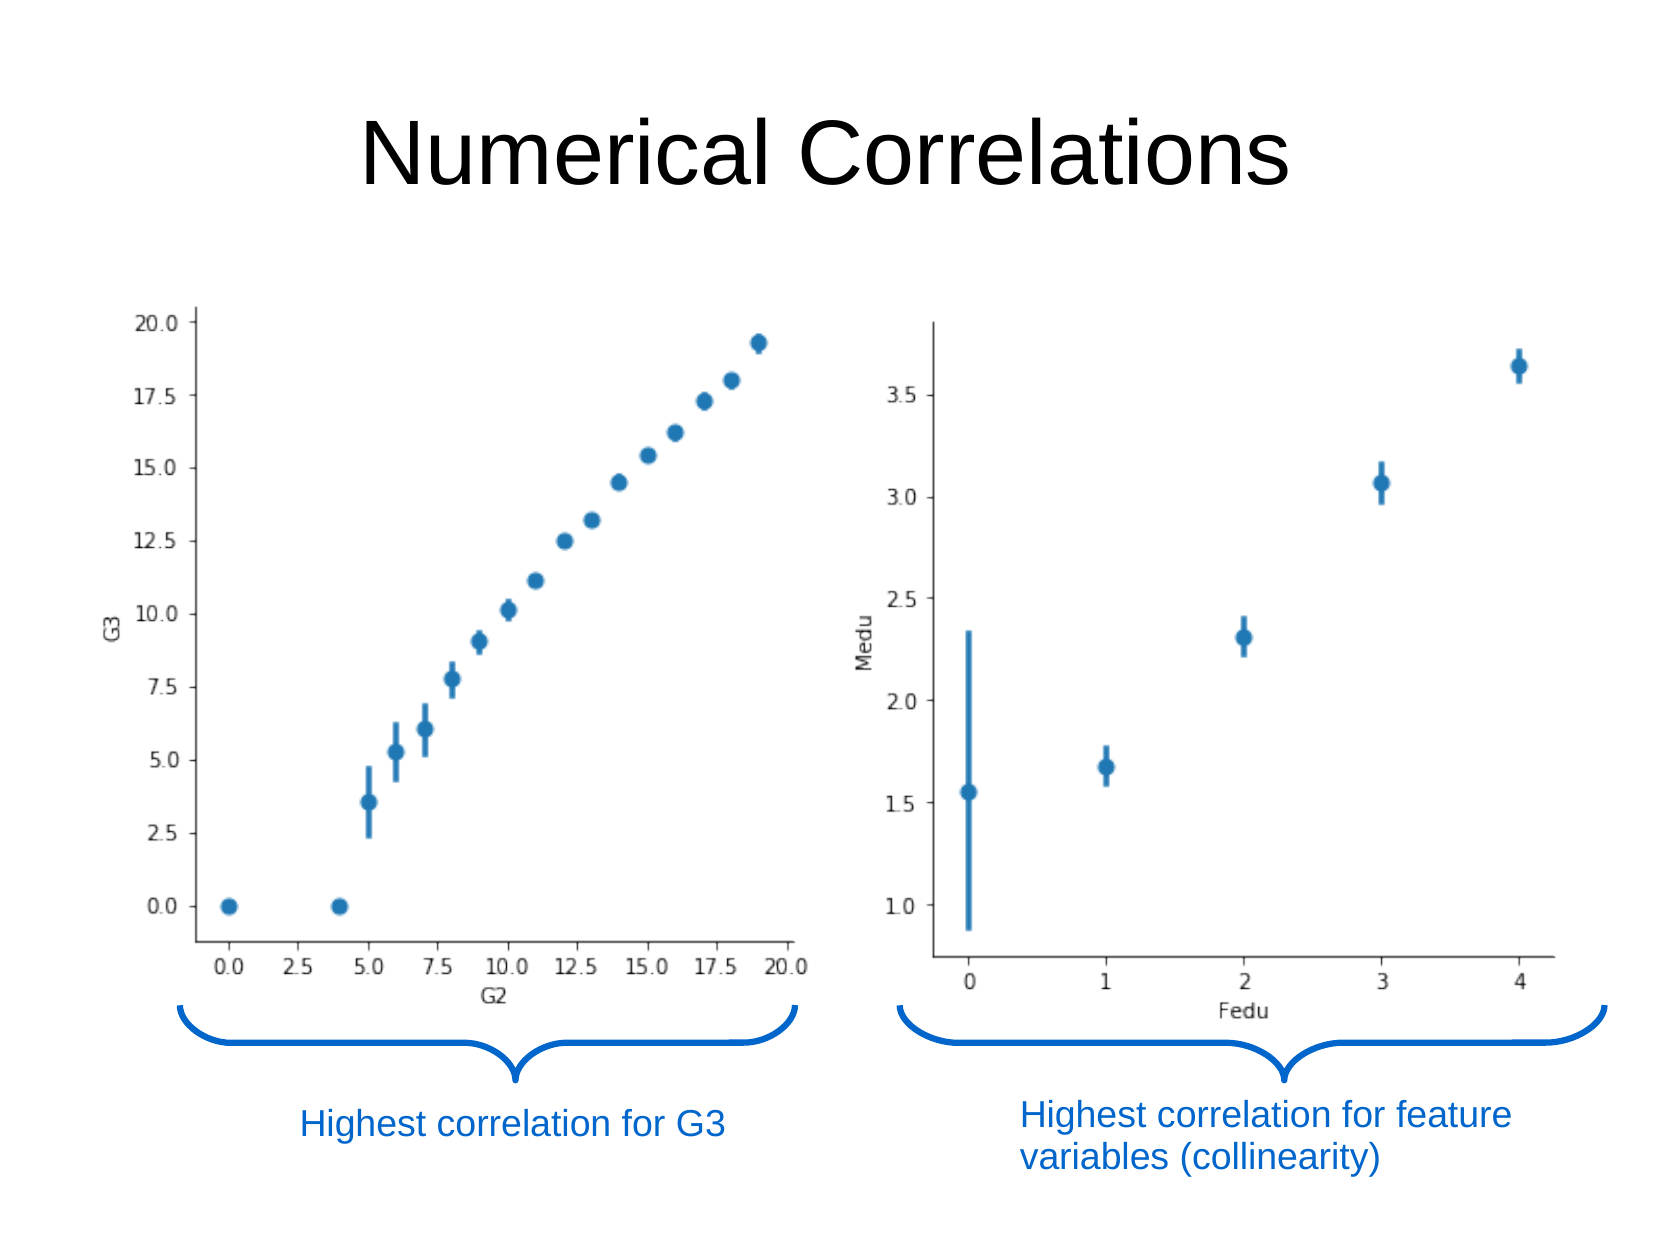

# Numerical Correlations
Highest correlation for feature variables (collinearity)
Highest correlation for G3